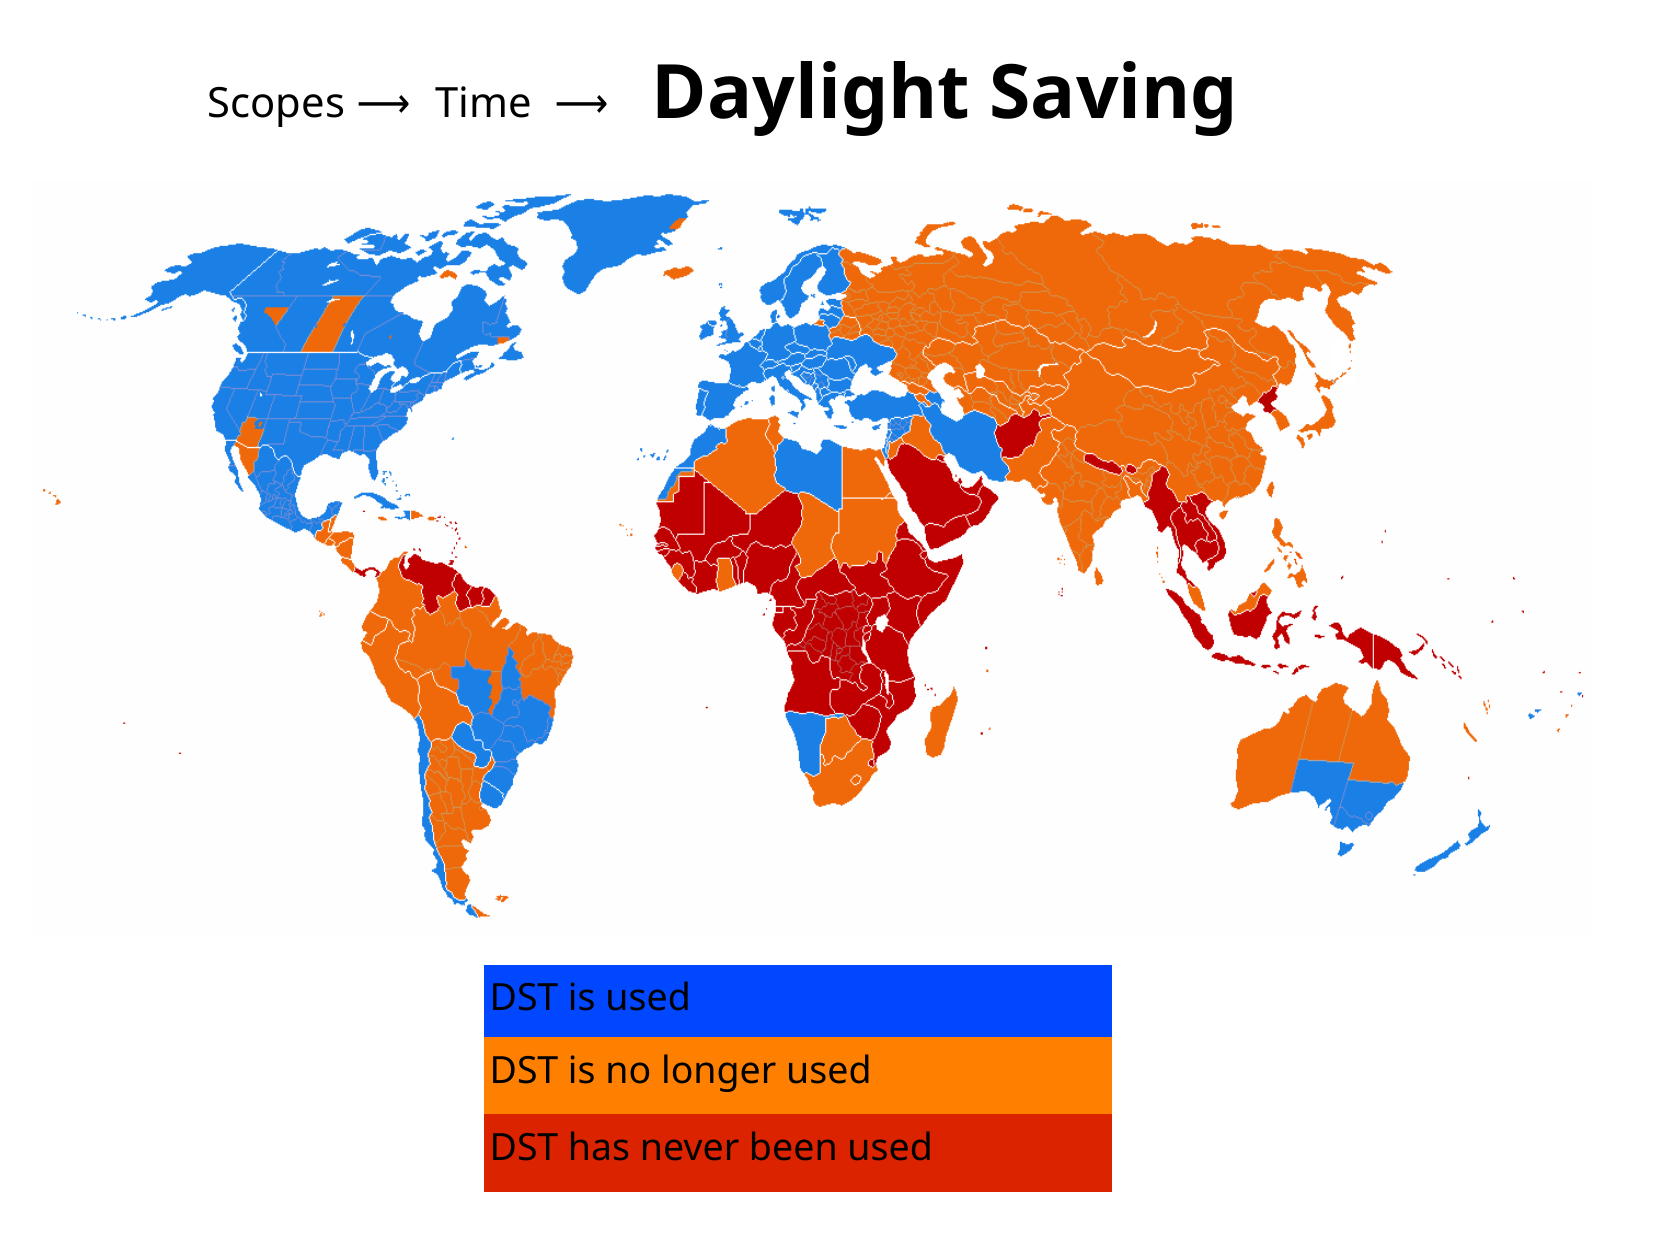

Daylight Saving
Scopes ⟶ Time ⟶
| DST is used |
| --- |
| DST is no longer used |
| DST has never been used |